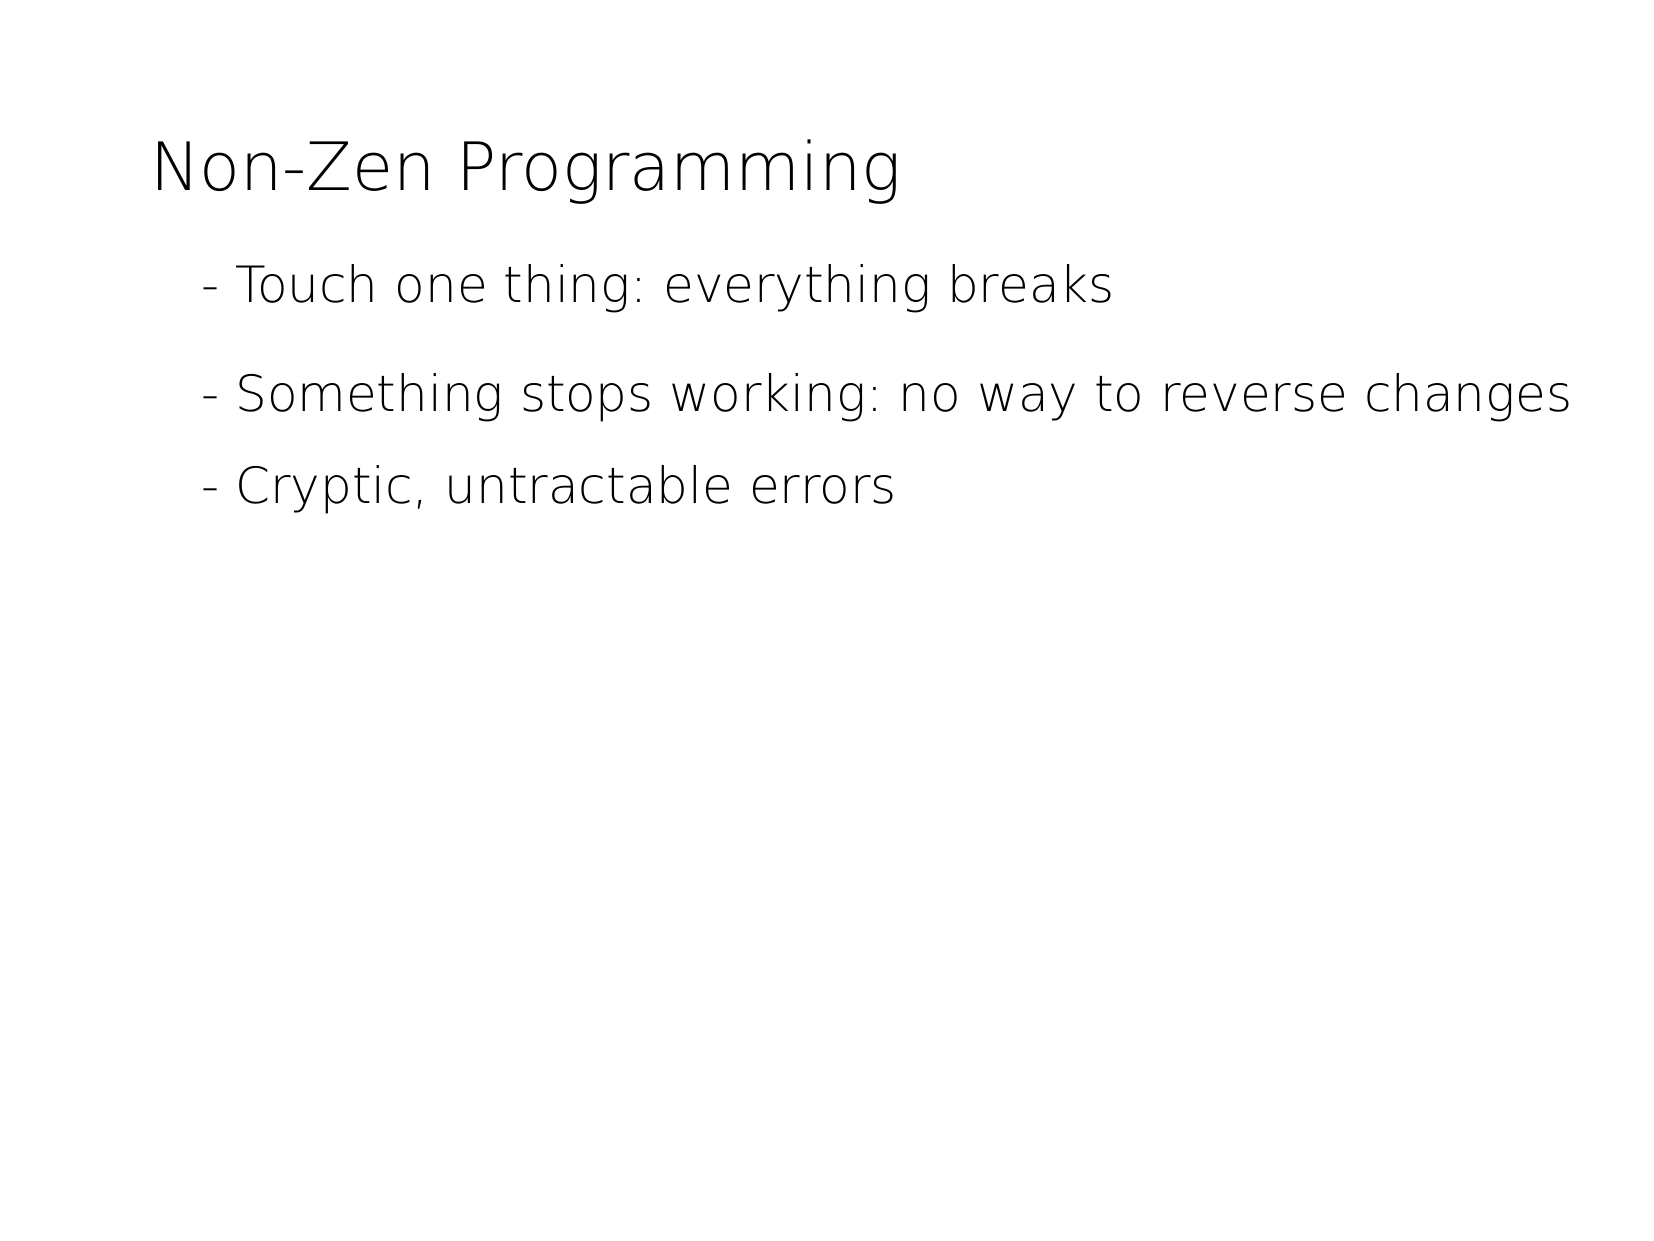

# Non-Zen Programming
- Touch one thing: everything breaks
- Something stops working: no way to reverse changes
- Cryptic, untractable errors